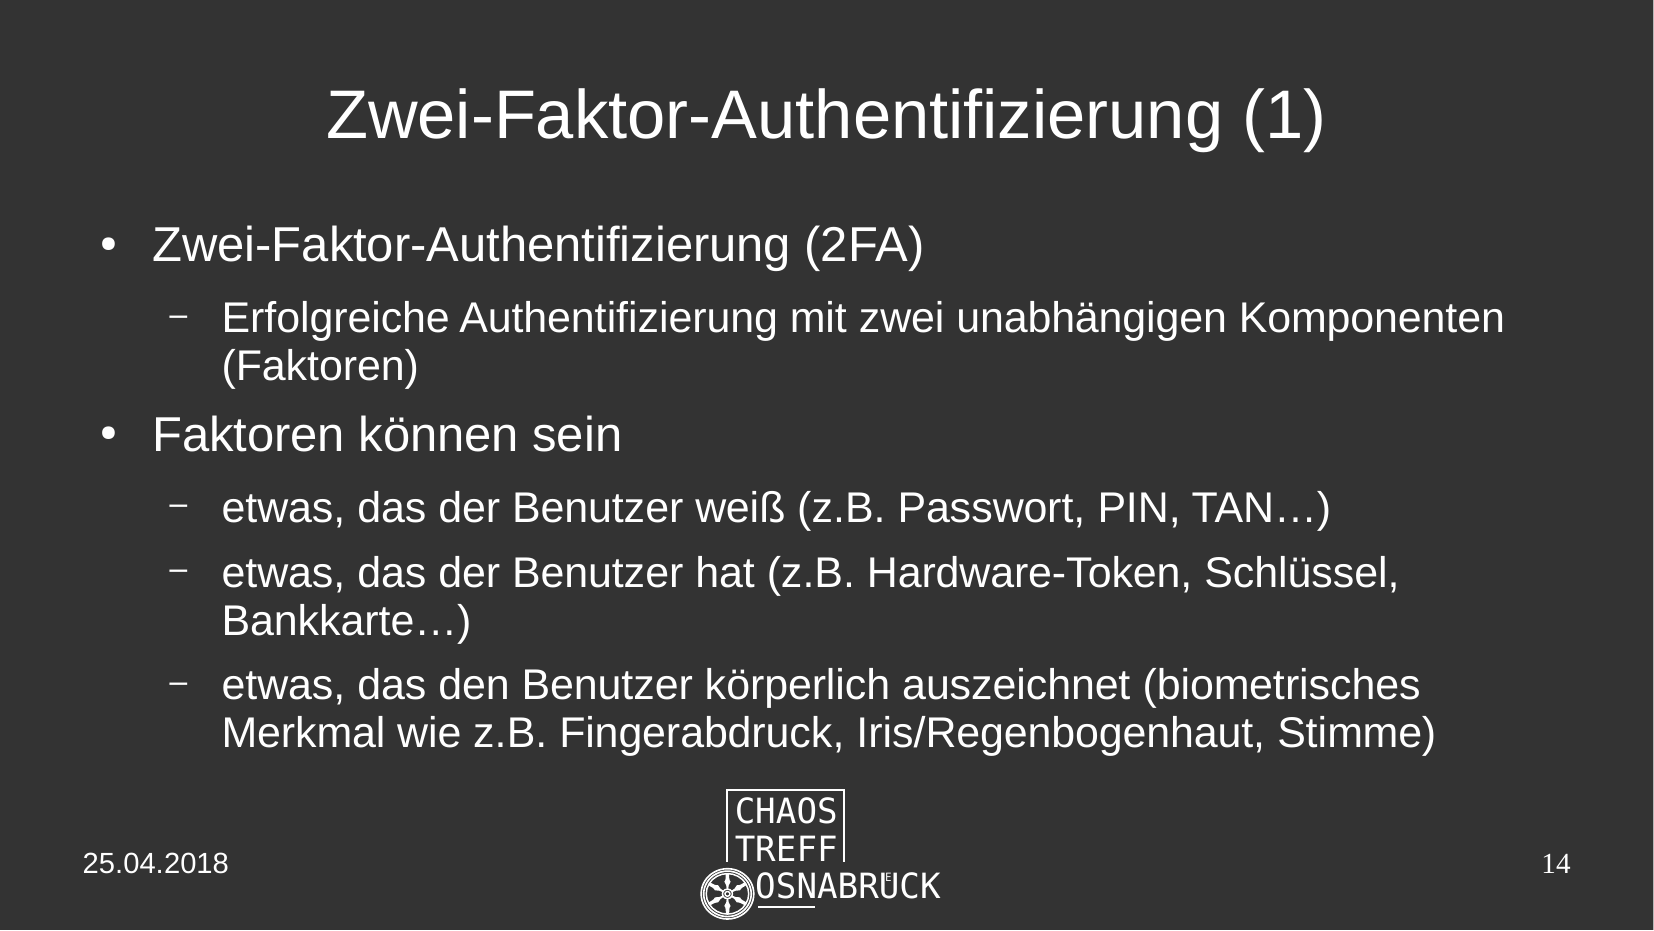

# Zwei-Faktor-Authentifizierung (1)
Zwei-Faktor-Authentifizierung (2FA)
Erfolgreiche Authentifizierung mit zwei unabhängigen Komponenten (Faktoren)
Faktoren können sein
etwas, das der Benutzer weiß (z.B. Passwort, PIN, TAN…)
etwas, das der Benutzer hat (z.B. Hardware-Token, Schlüssel, Bankkarte…)
etwas, das den Benutzer körperlich auszeichnet (biometrisches Merkmal wie z.B. Fingerabdruck, Iris/Regenbogenhaut, Stimme)
14